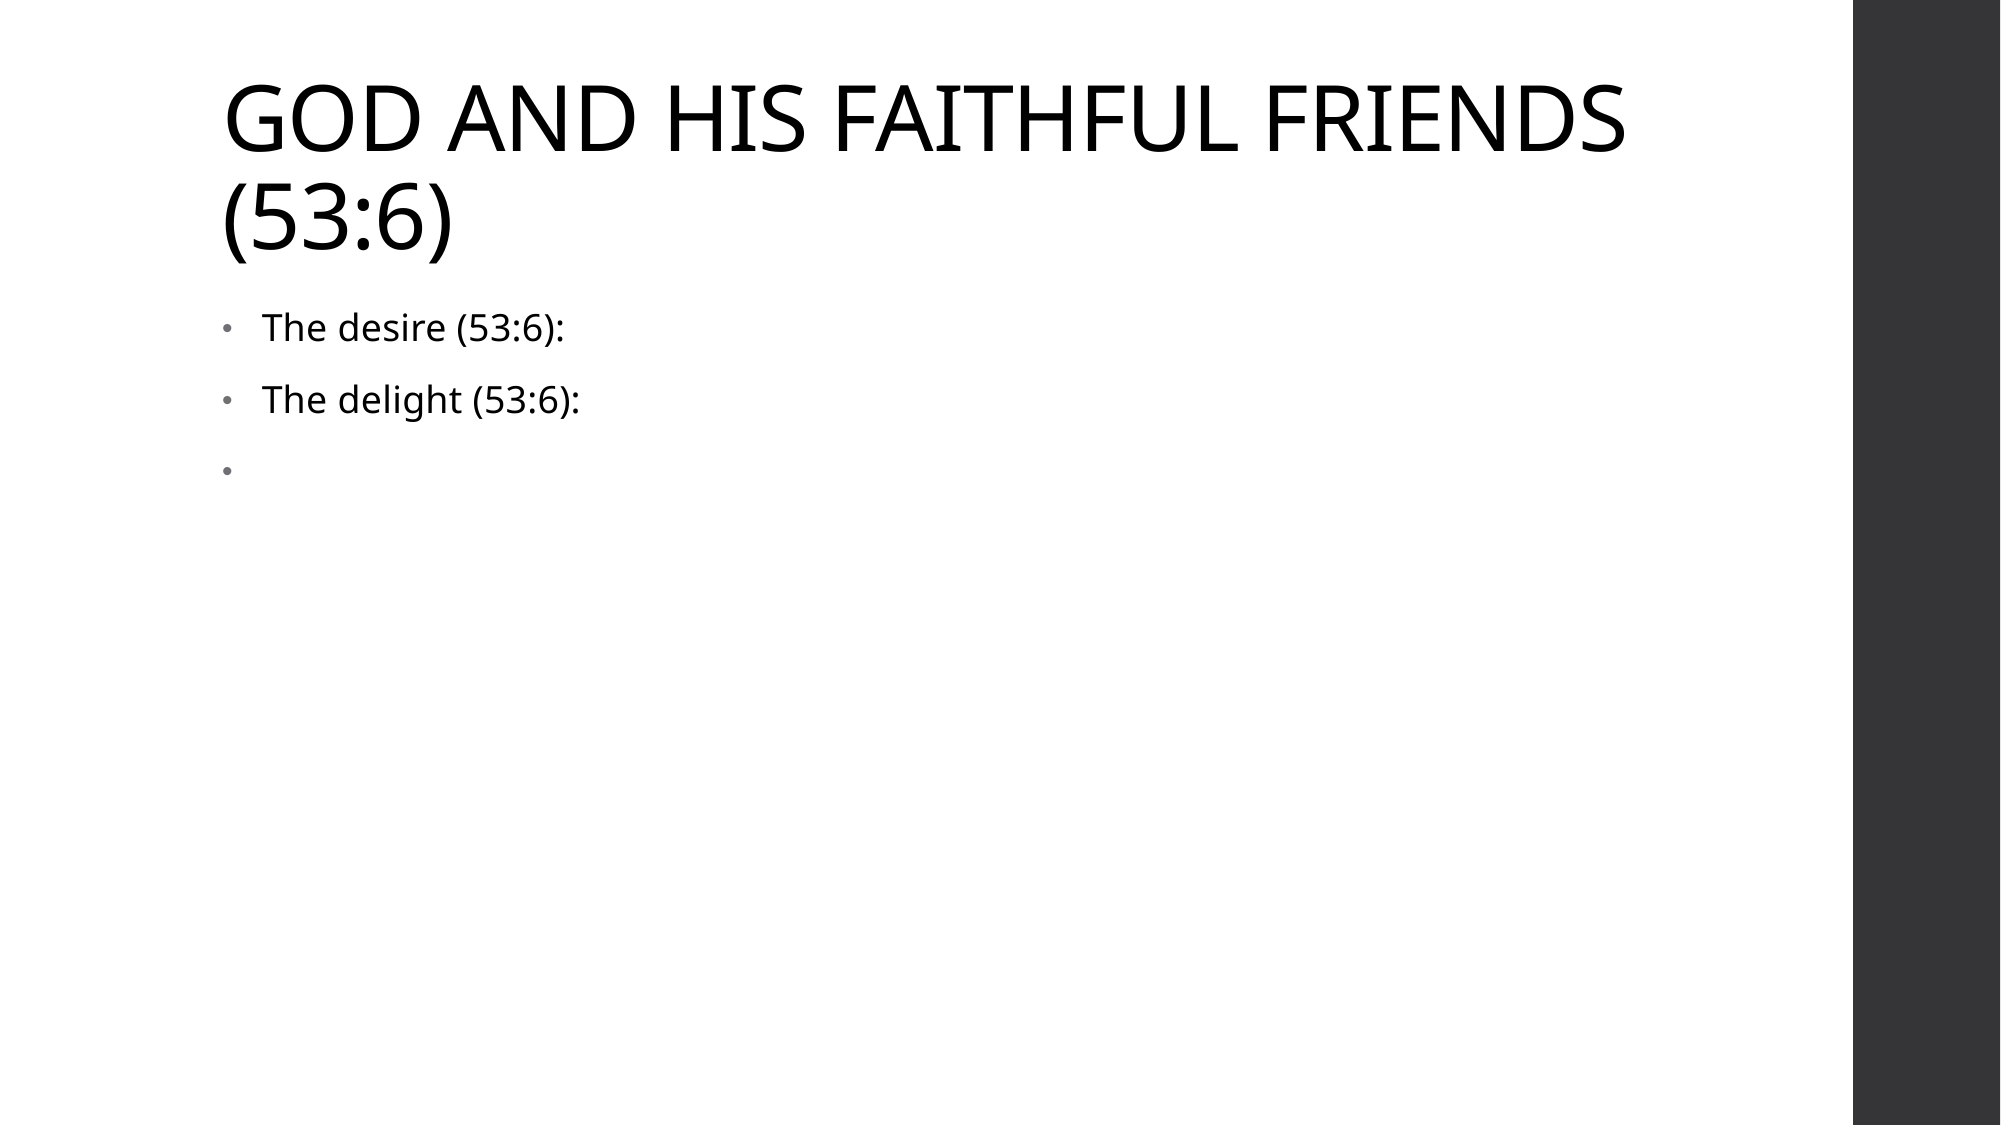

# GOD AND HIS FAITHFUL FRIENDS (53:6)
 The desire (53:6):
 The delight (53:6):